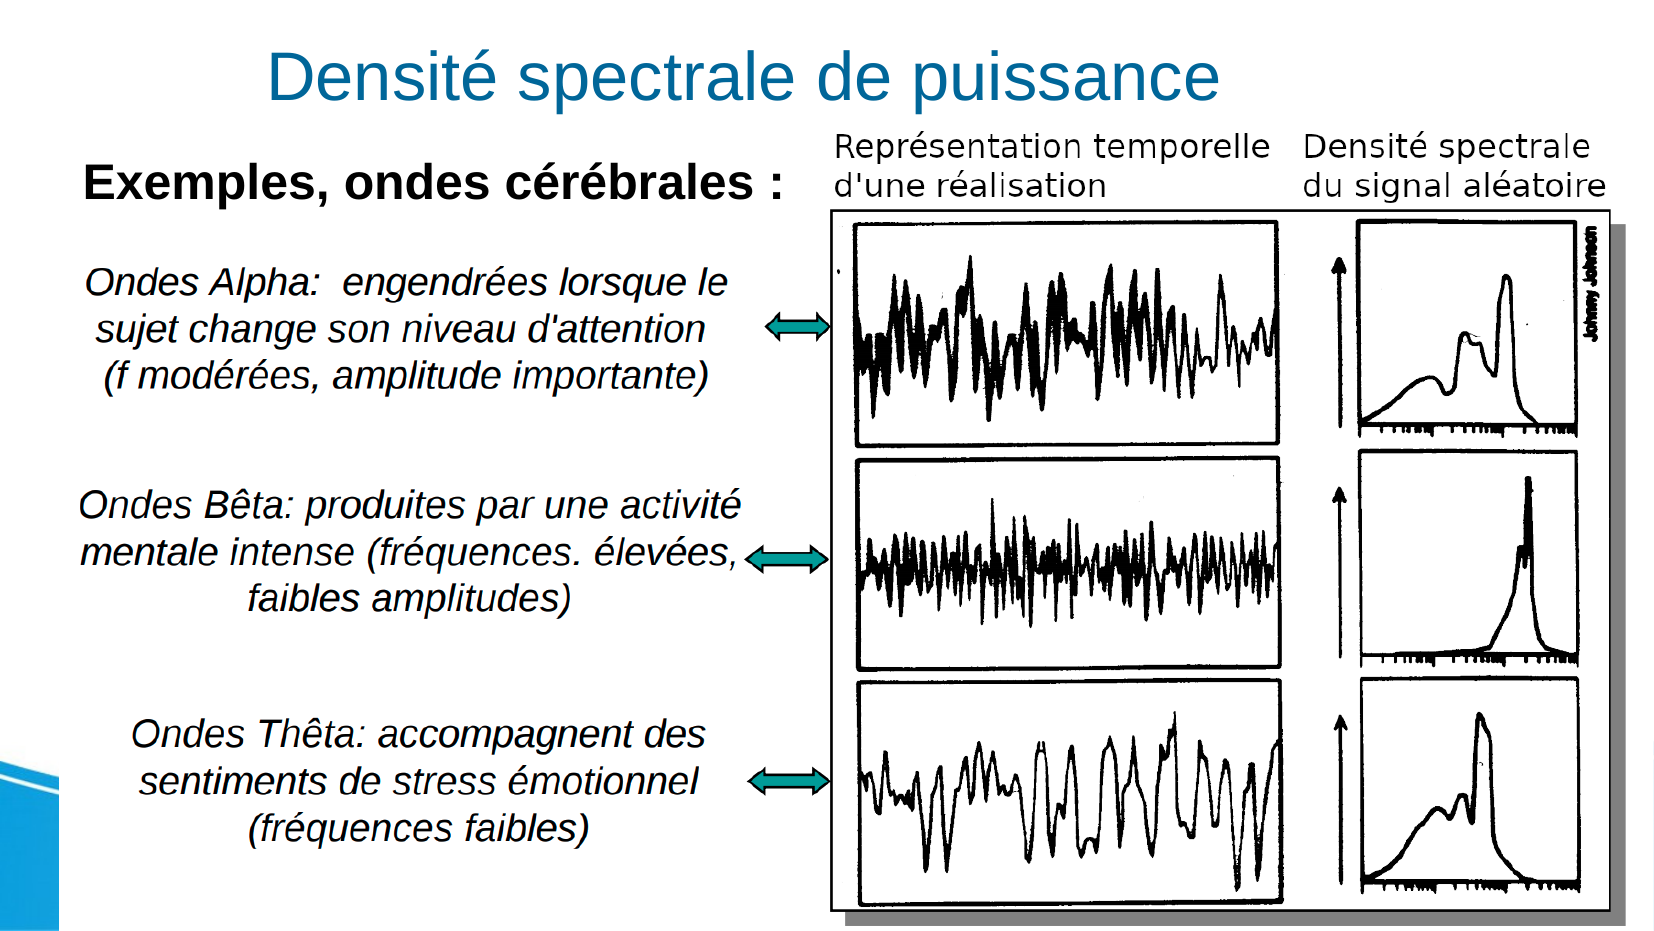

# Densité spectrale de puissance
Exemples, ondes cérébrales :